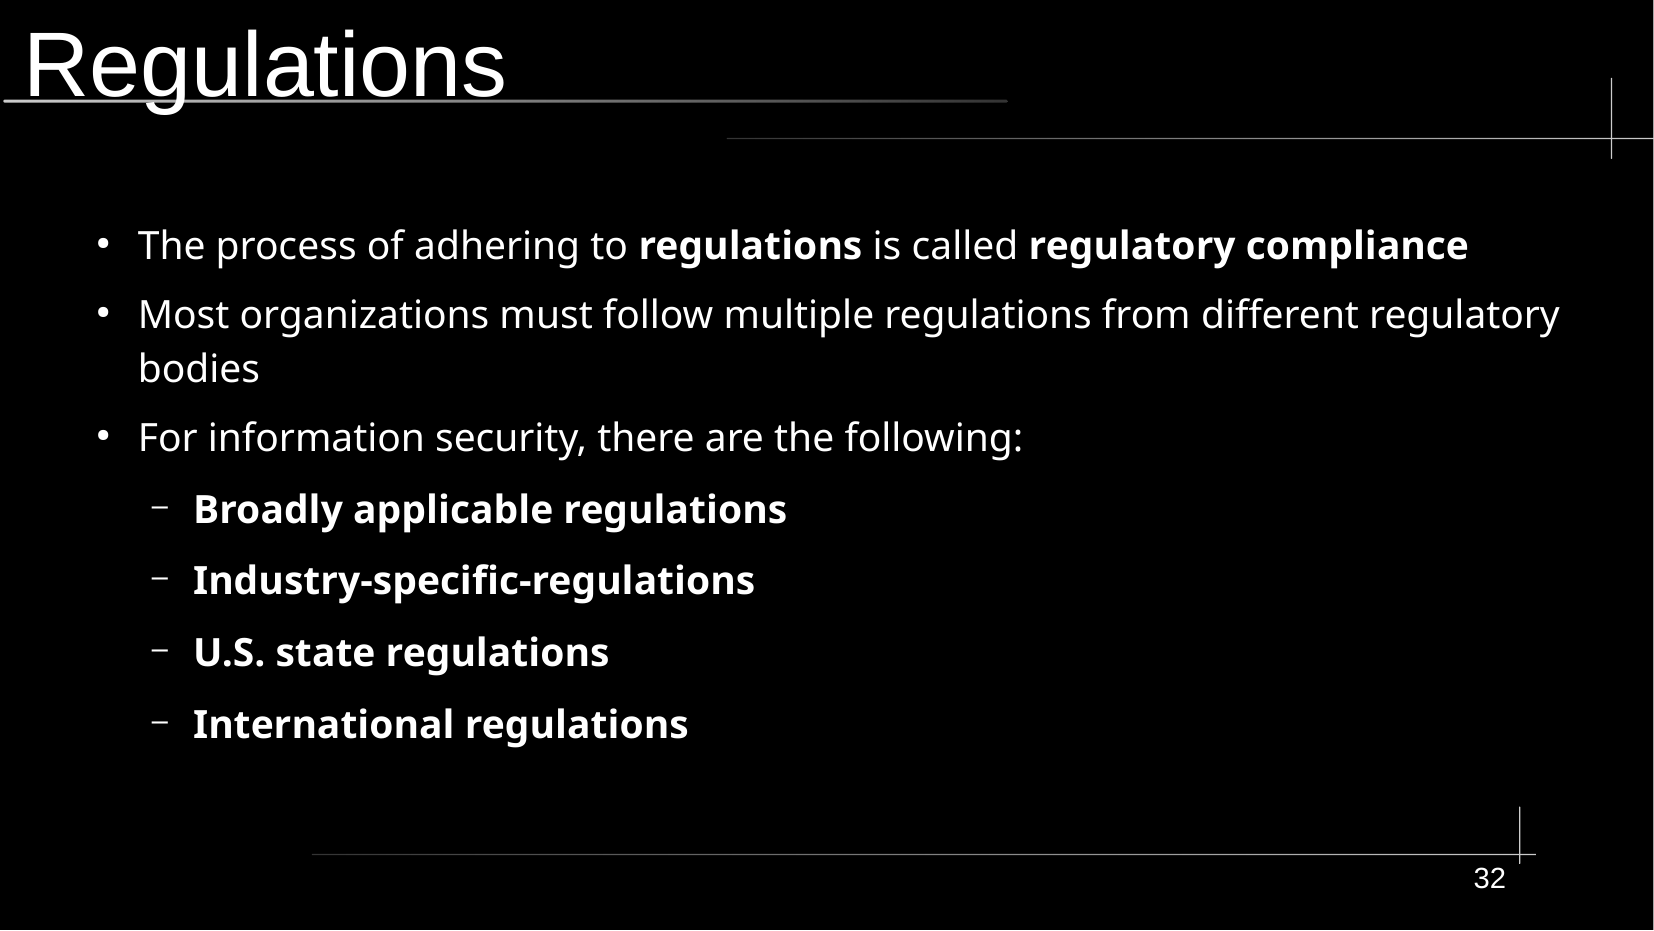

# Regulations
The process of adhering to regulations is called regulatory compliance
Most organizations must follow multiple regulations from different regulatory bodies
For information security, there are the following:
Broadly applicable regulations
Industry-specific-regulations
U.S. state regulations
International regulations
32